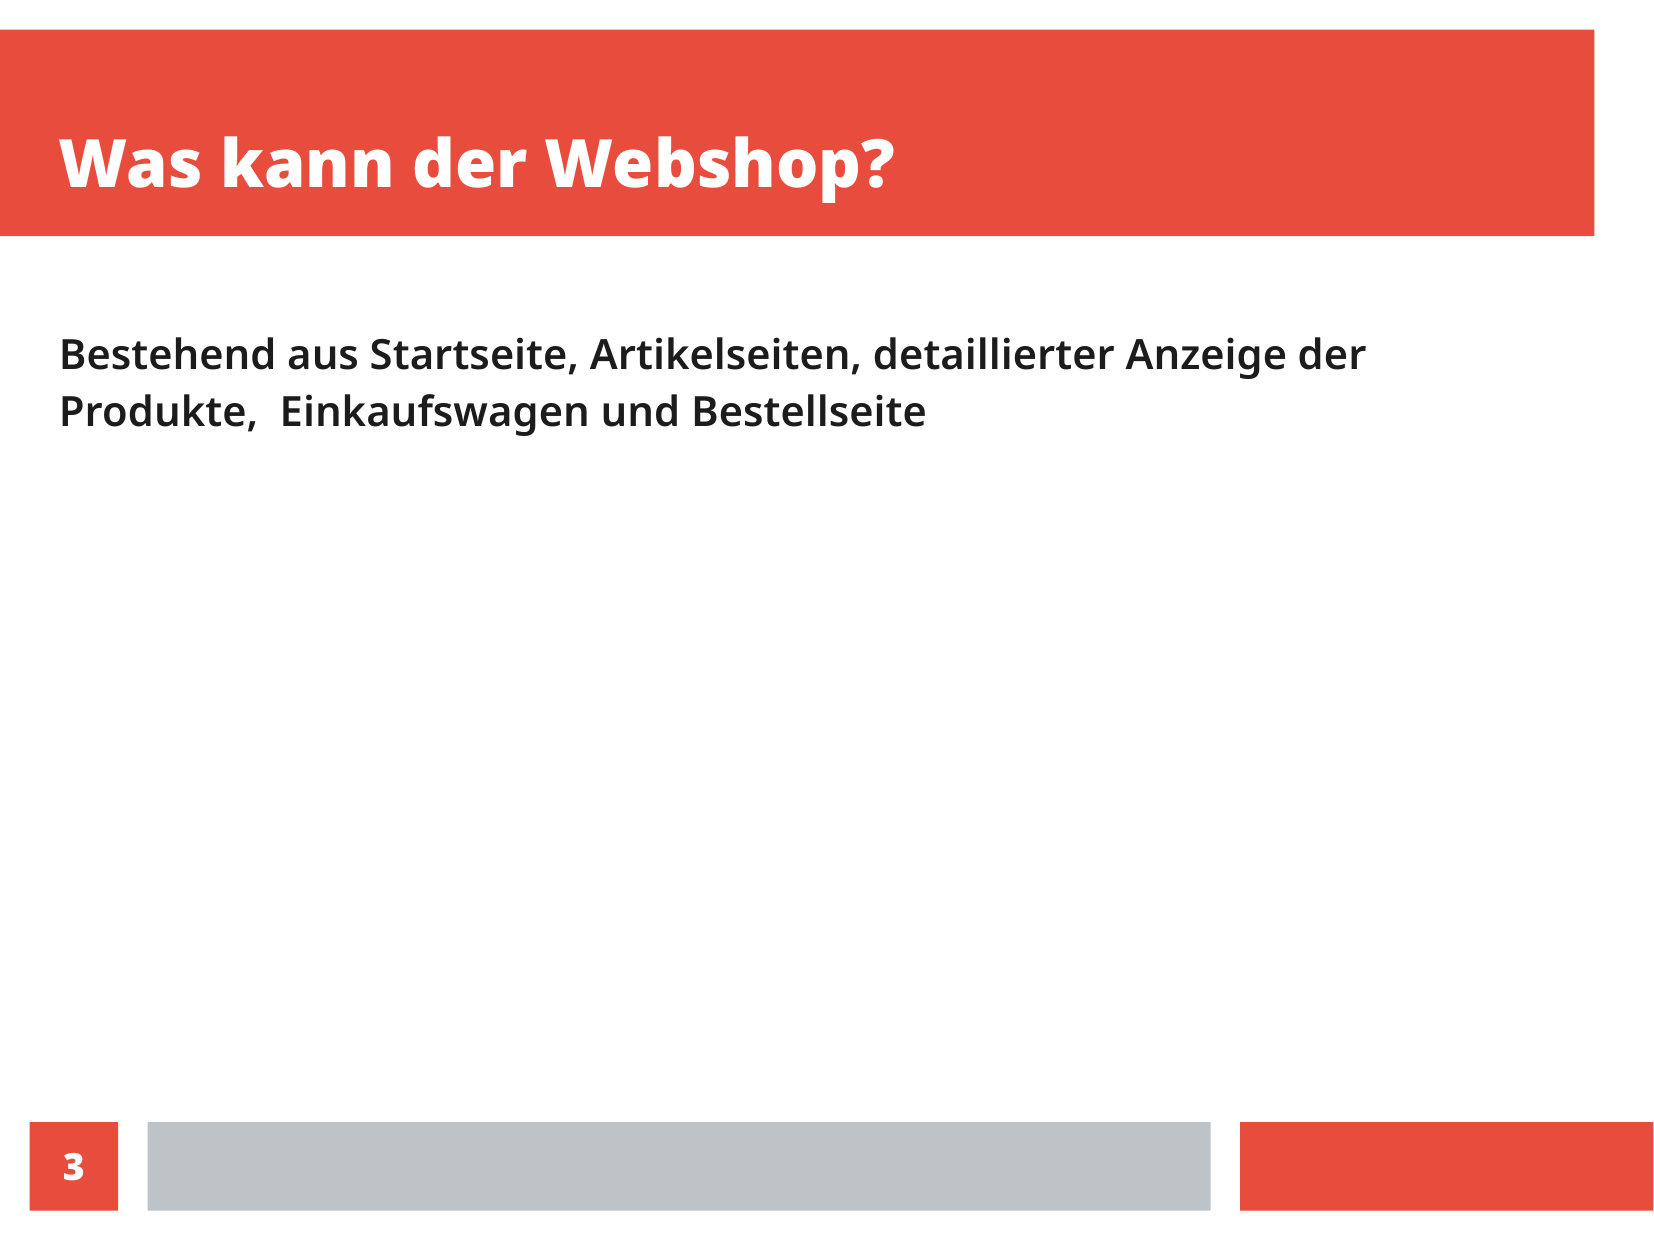

# Was kann der Webshop?
Bestehend aus Startseite, Artikelseiten, detaillierter Anzeige der Produkte, Einkaufswagen und Bestellseite
3